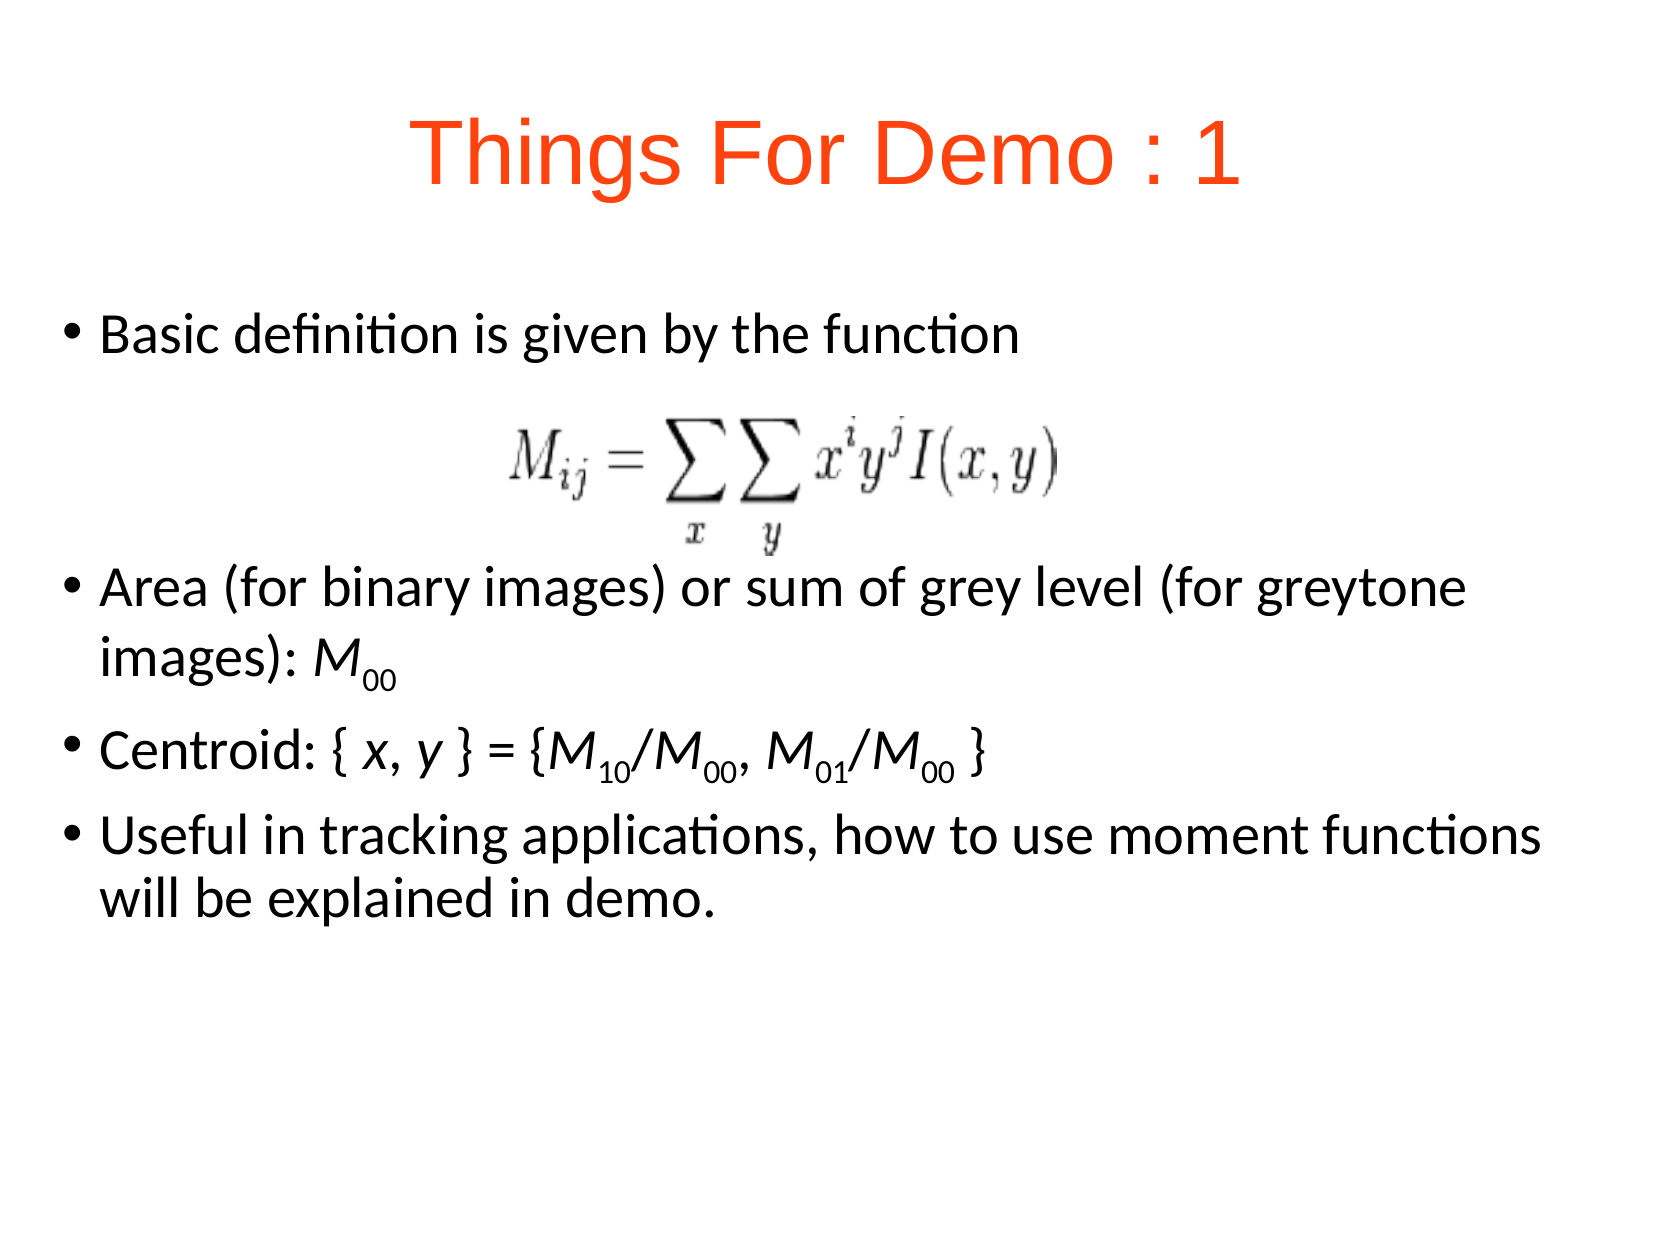

# Things For Demo : 1
Basic definition is given by the function
Area (for binary images) or sum of grey level (for greytone images): M00
Centroid: { x, y } = {M10/M00, M01/M00 }
Useful in tracking applications, how to use moment functions will be explained in demo.